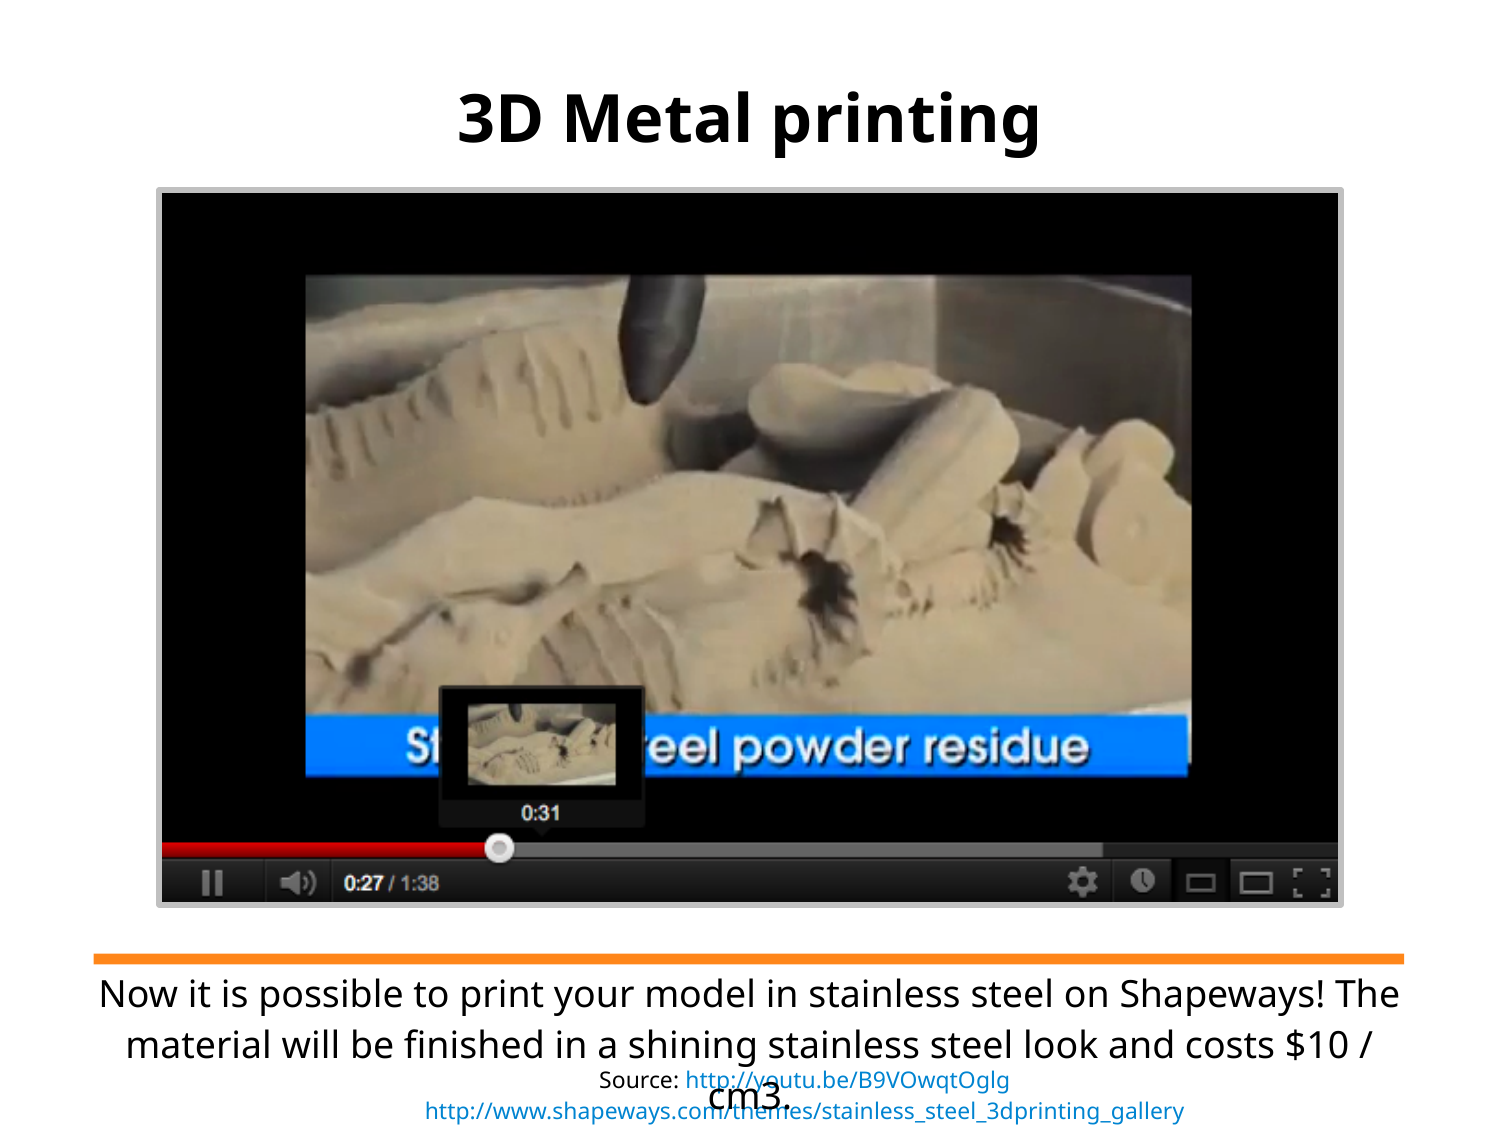

# 3D Metal printing
Now it is possible to print your model in stainless steel on Shapeways! The material will be finished in a shining stainless steel look and costs $10 / cm3.
Source: http://youtu.be/B9VOwqtOglg
http://www.shapeways.com/themes/stainless_steel_3dprinting_gallery